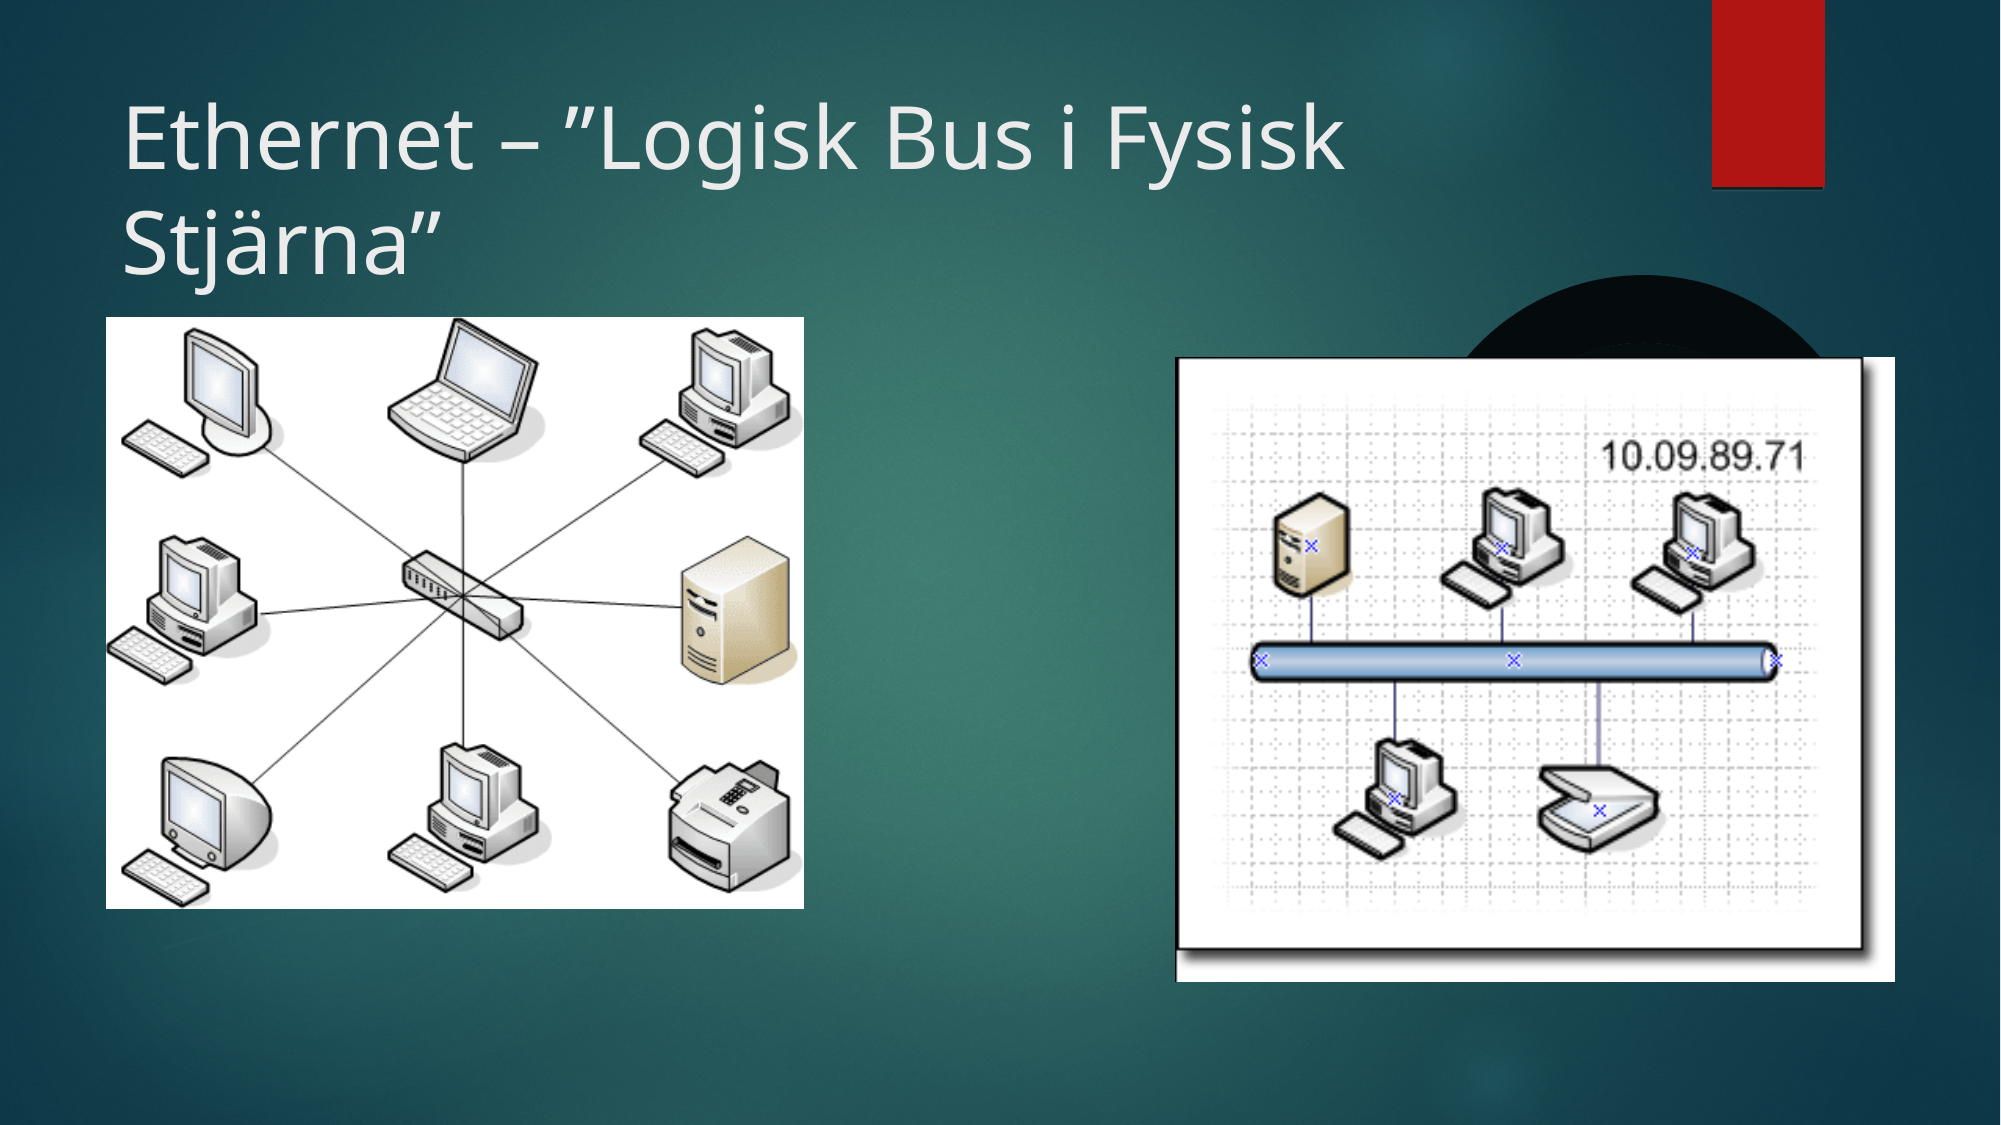

# Ethernet – ”Logisk Bus i Fysisk Stjärna”